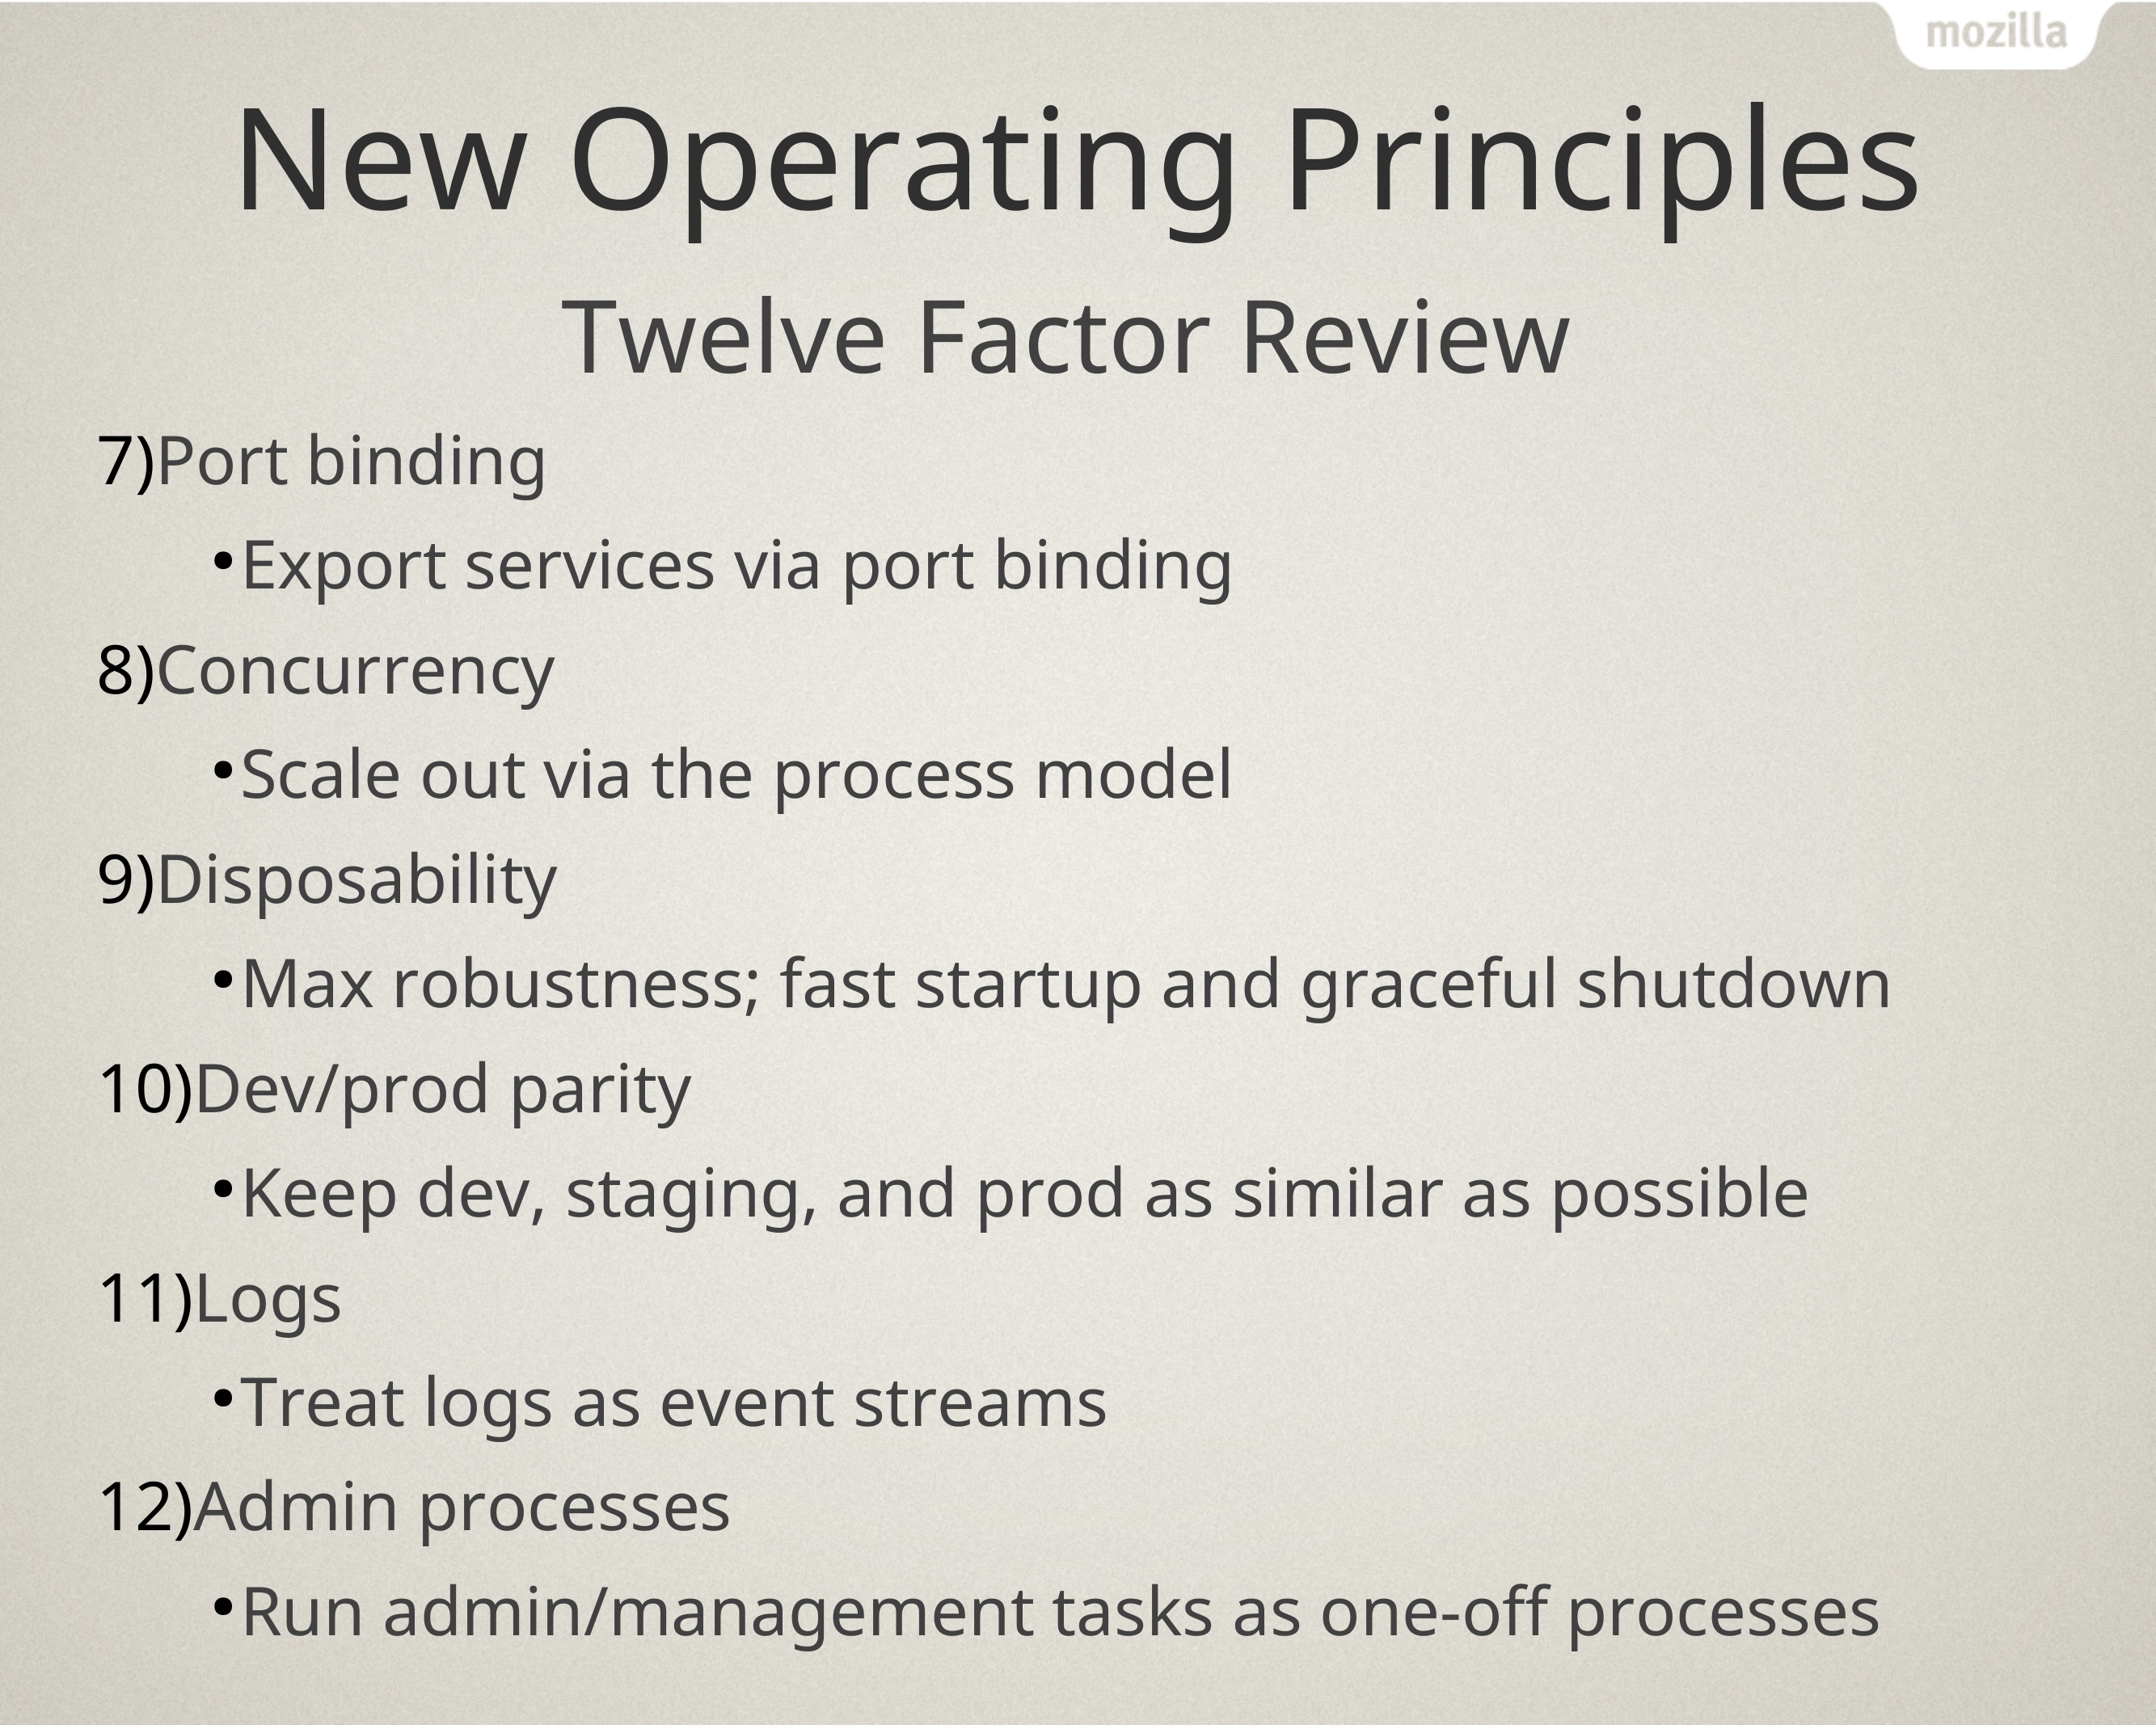

# New Operating Principles
Twelve Factor Review
Port binding
Export services via port binding
Concurrency
Scale out via the process model
Disposability
Max robustness; fast startup and graceful shutdown
Dev/prod parity
Keep dev, staging, and prod as similar as possible
Logs
Treat logs as event streams
Admin processes
Run admin/management tasks as one-off processes